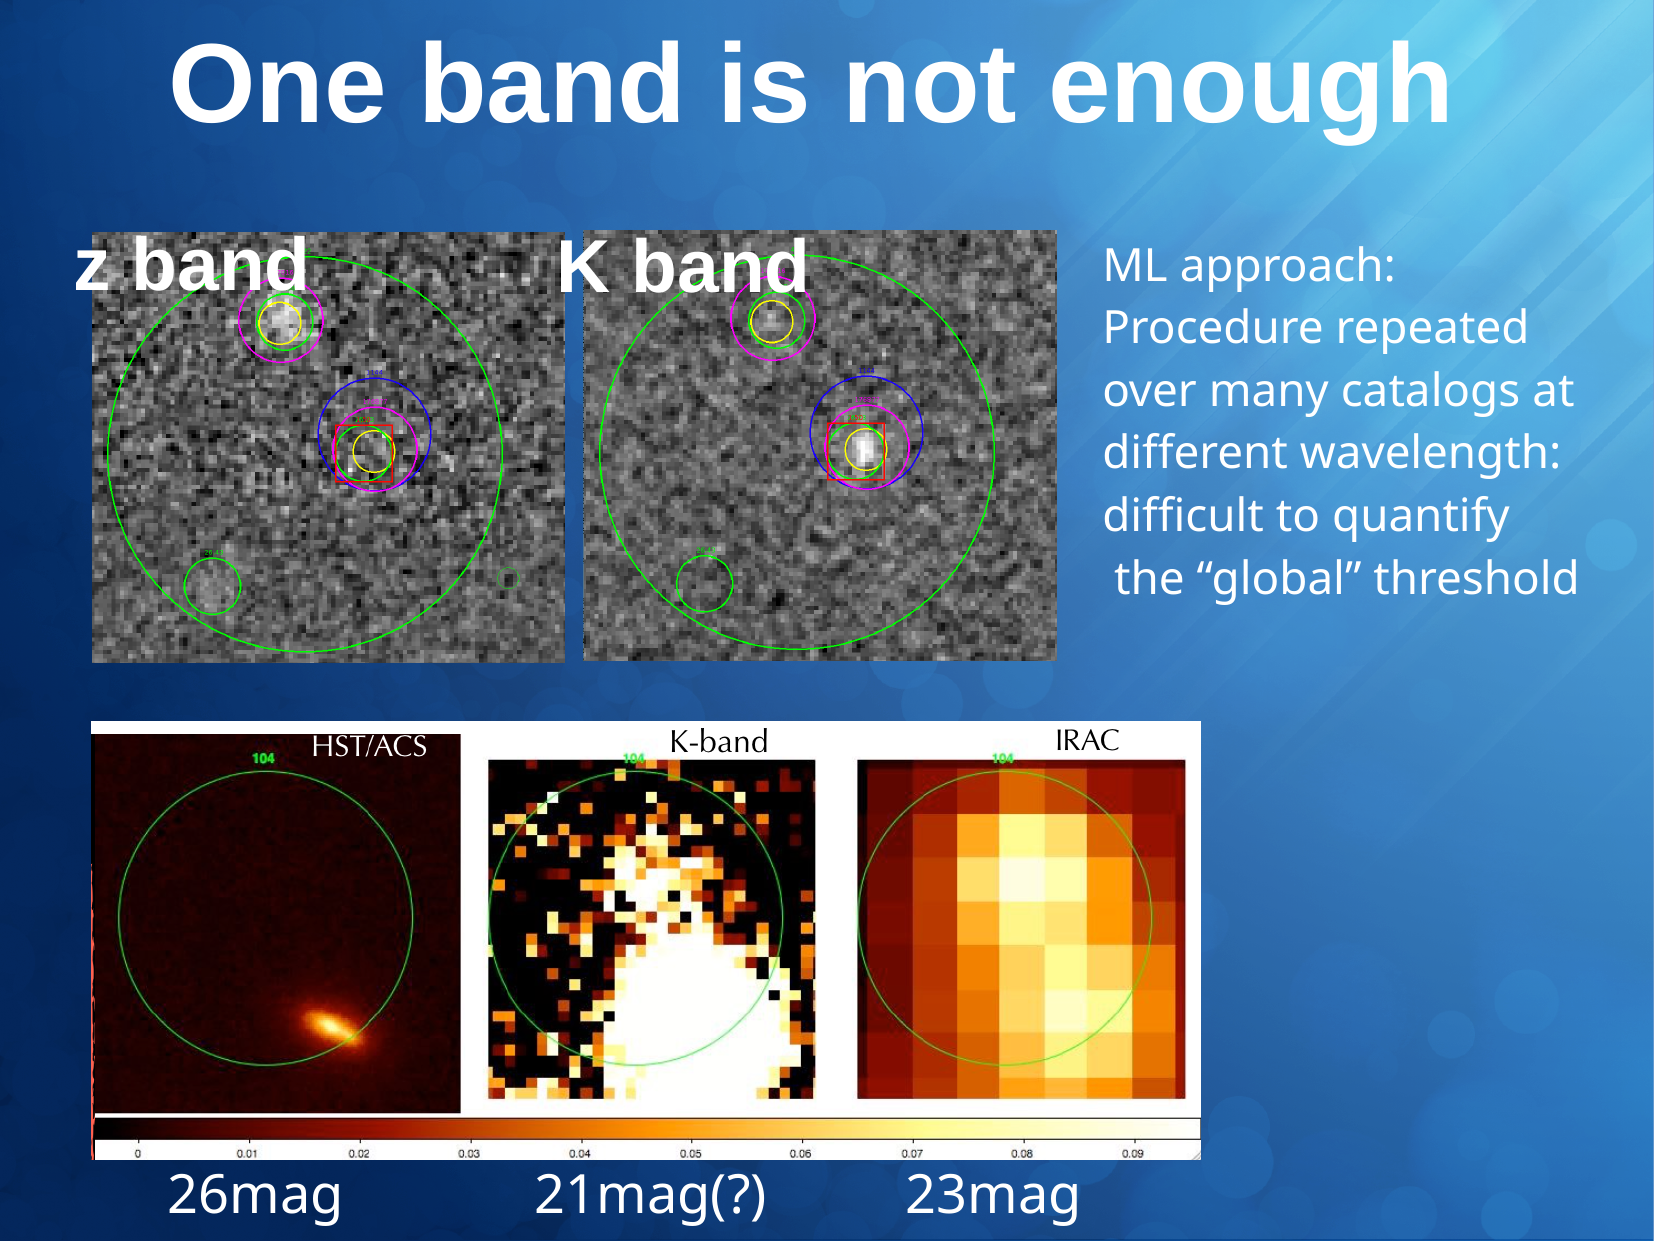

# One band is not enough
z band
K band
ML approach:
Procedure repeated
over many catalogs at
different wavelength:
difficult to quantify
 the “global” threshold
26mag
21mag(?)
23mag